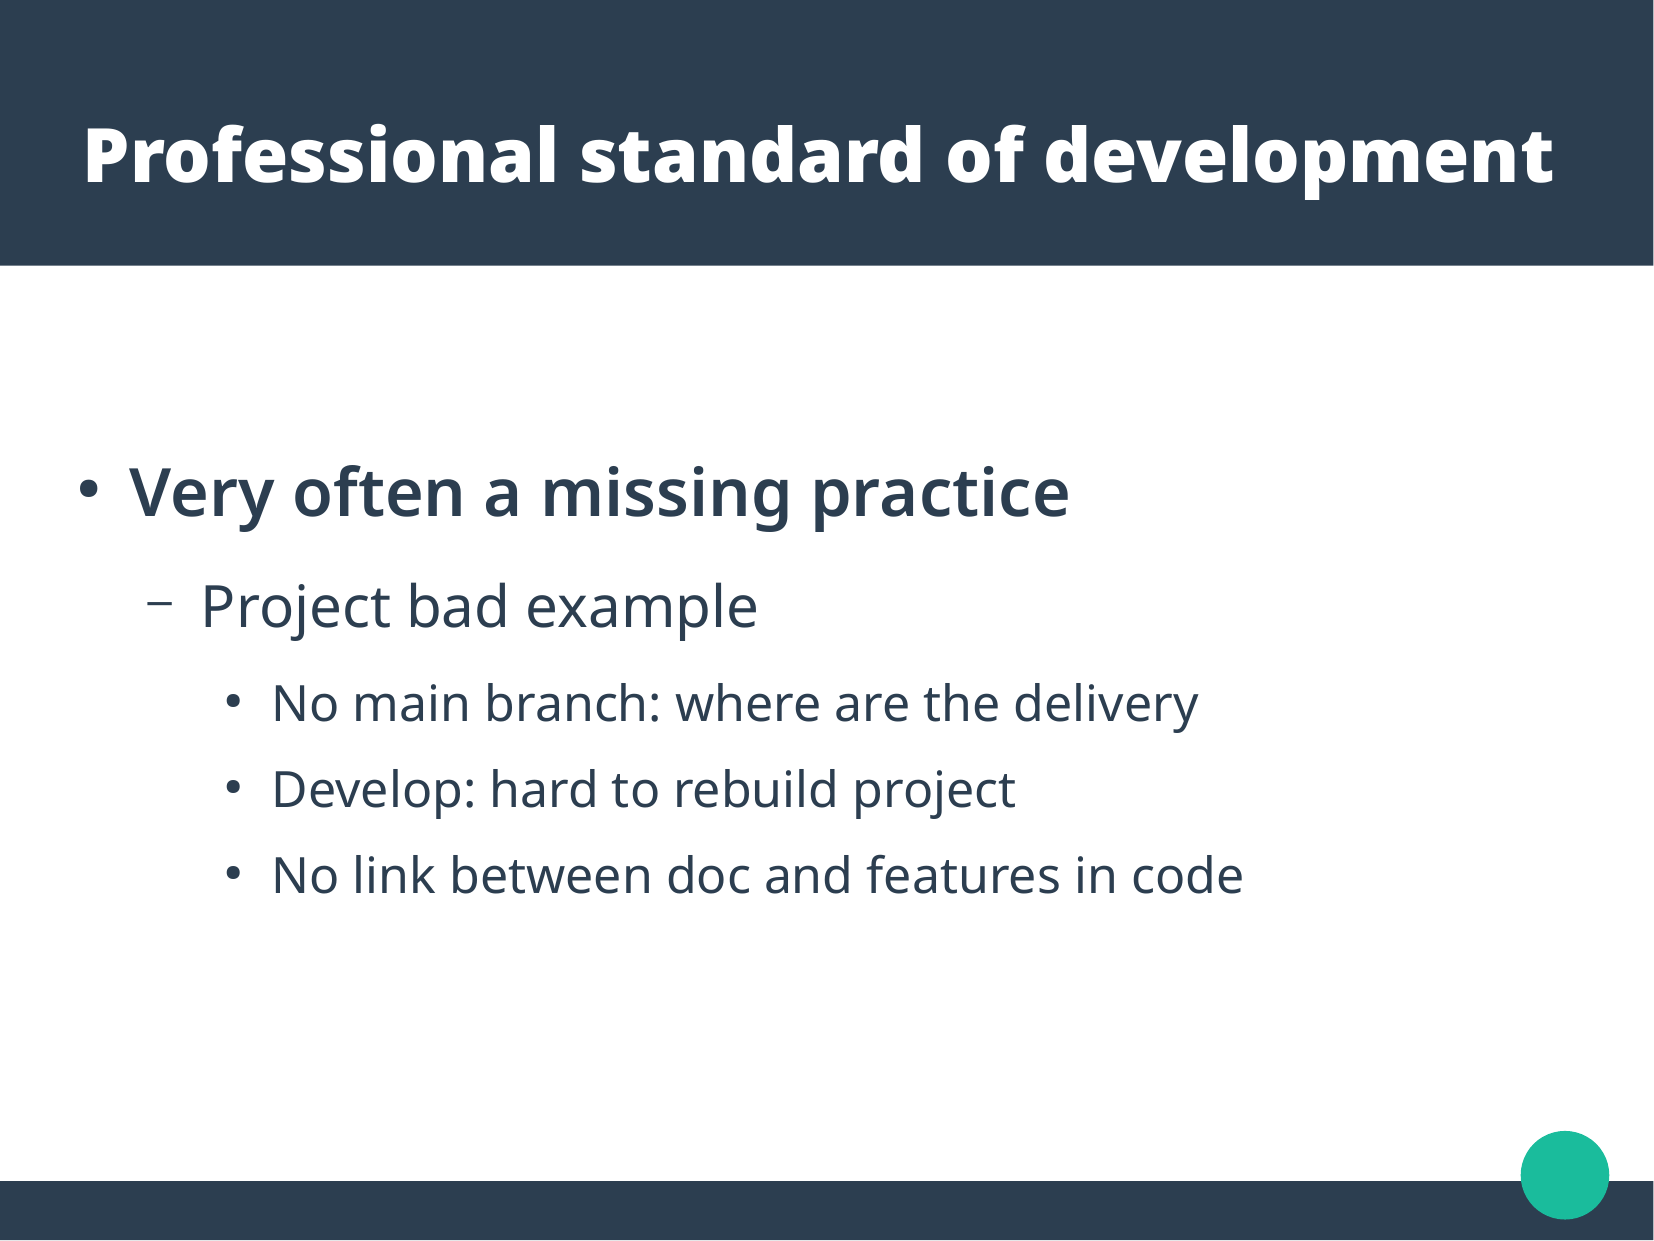

# Professional standard of development
Very often a missing practice
Project bad example
No main branch: where are the delivery
Develop: hard to rebuild project
No link between doc and features in code